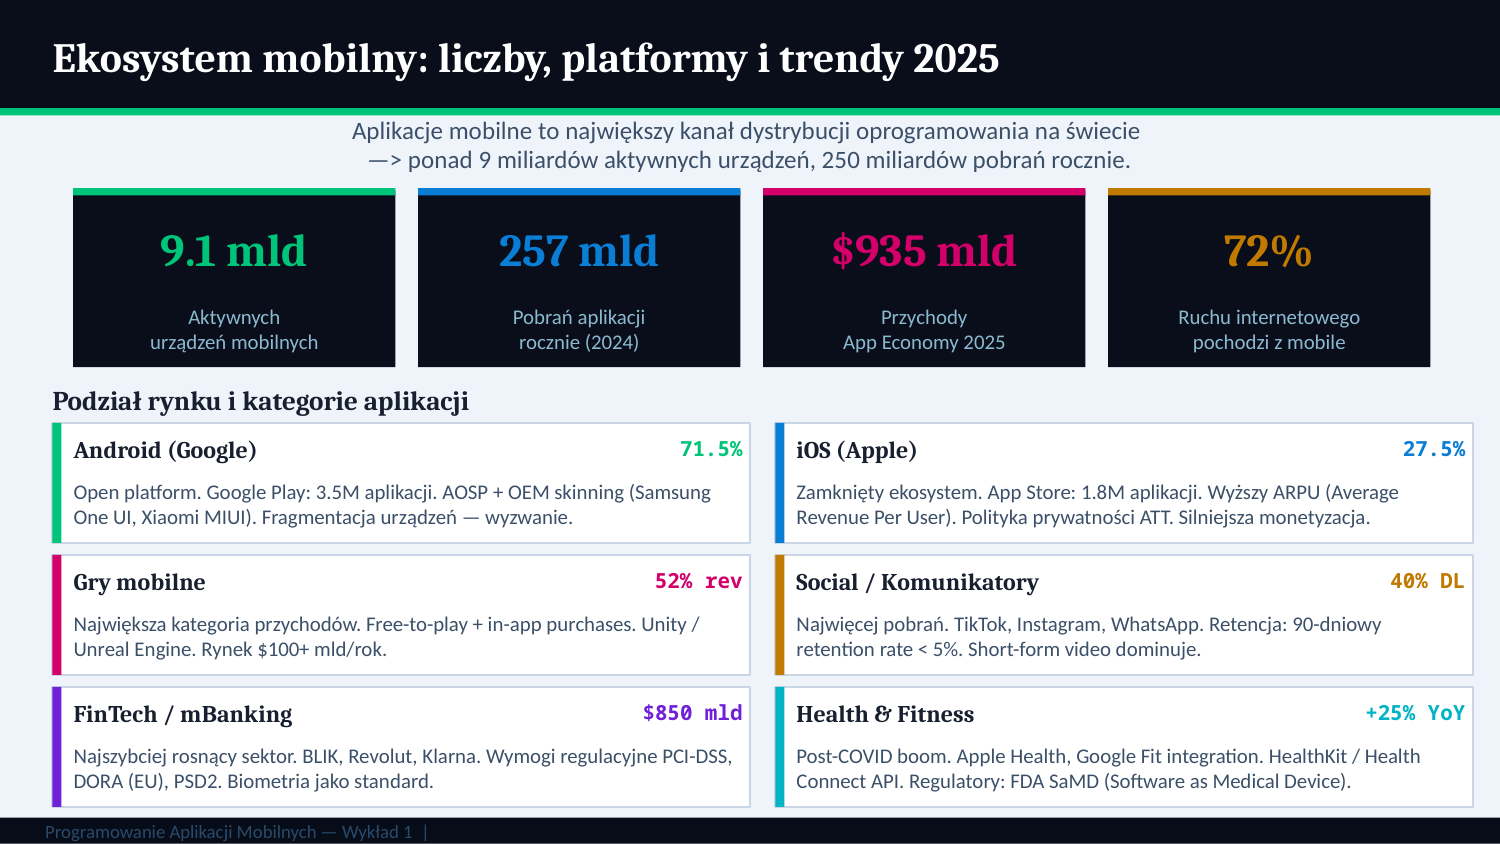

Ekosystem mobilny: liczby, platformy i trendy 2025
Aplikacje mobilne to największy kanał dystrybucji oprogramowania na świecie
—> ponad 9 miliardów aktywnych urządzeń, 250 miliardów pobrań rocznie.
9.1 mld
257 mld
$935 mld
72%
Aktywnych
urządzeń mobilnych
Pobrań aplikacji
rocznie (2024)
Przychody
App Economy 2025
Ruchu internetowego
pochodzi z mobile
Podział rynku i kategorie aplikacji
Android (Google)
71.5%
iOS (Apple)
27.5%
Open platform. Google Play: 3.5M aplikacji. AOSP + OEM skinning (Samsung One UI, Xiaomi MIUI). Fragmentacja urządzeń — wyzwanie.
Zamknięty ekosystem. App Store: 1.8M aplikacji. Wyższy ARPU (Average Revenue Per User). Polityka prywatności ATT. Silniejsza monetyzacja.
Gry mobilne
52% rev
Social / Komunikatory
40% DL
Największa kategoria przychodów. Free-to-play + in-app purchases. Unity / Unreal Engine. Rynek $100+ mld/rok.
Najwięcej pobrań. TikTok, Instagram, WhatsApp. Retencja: 90-dniowy retention rate < 5%. Short-form video dominuje.
FinTech / mBanking
$850 mld
Health & Fitness
+25% YoY
Najszybciej rosnący sektor. BLIK, Revolut, Klarna. Wymogi regulacyjne PCI-DSS, DORA (EU), PSD2. Biometria jako standard.
Post-COVID boom. Apple Health, Google Fit integration. HealthKit / Health Connect API. Regulatory: FDA SaMD (Software as Medical Device).
Programowanie Aplikacji Mobilnych — Wykład 1 |